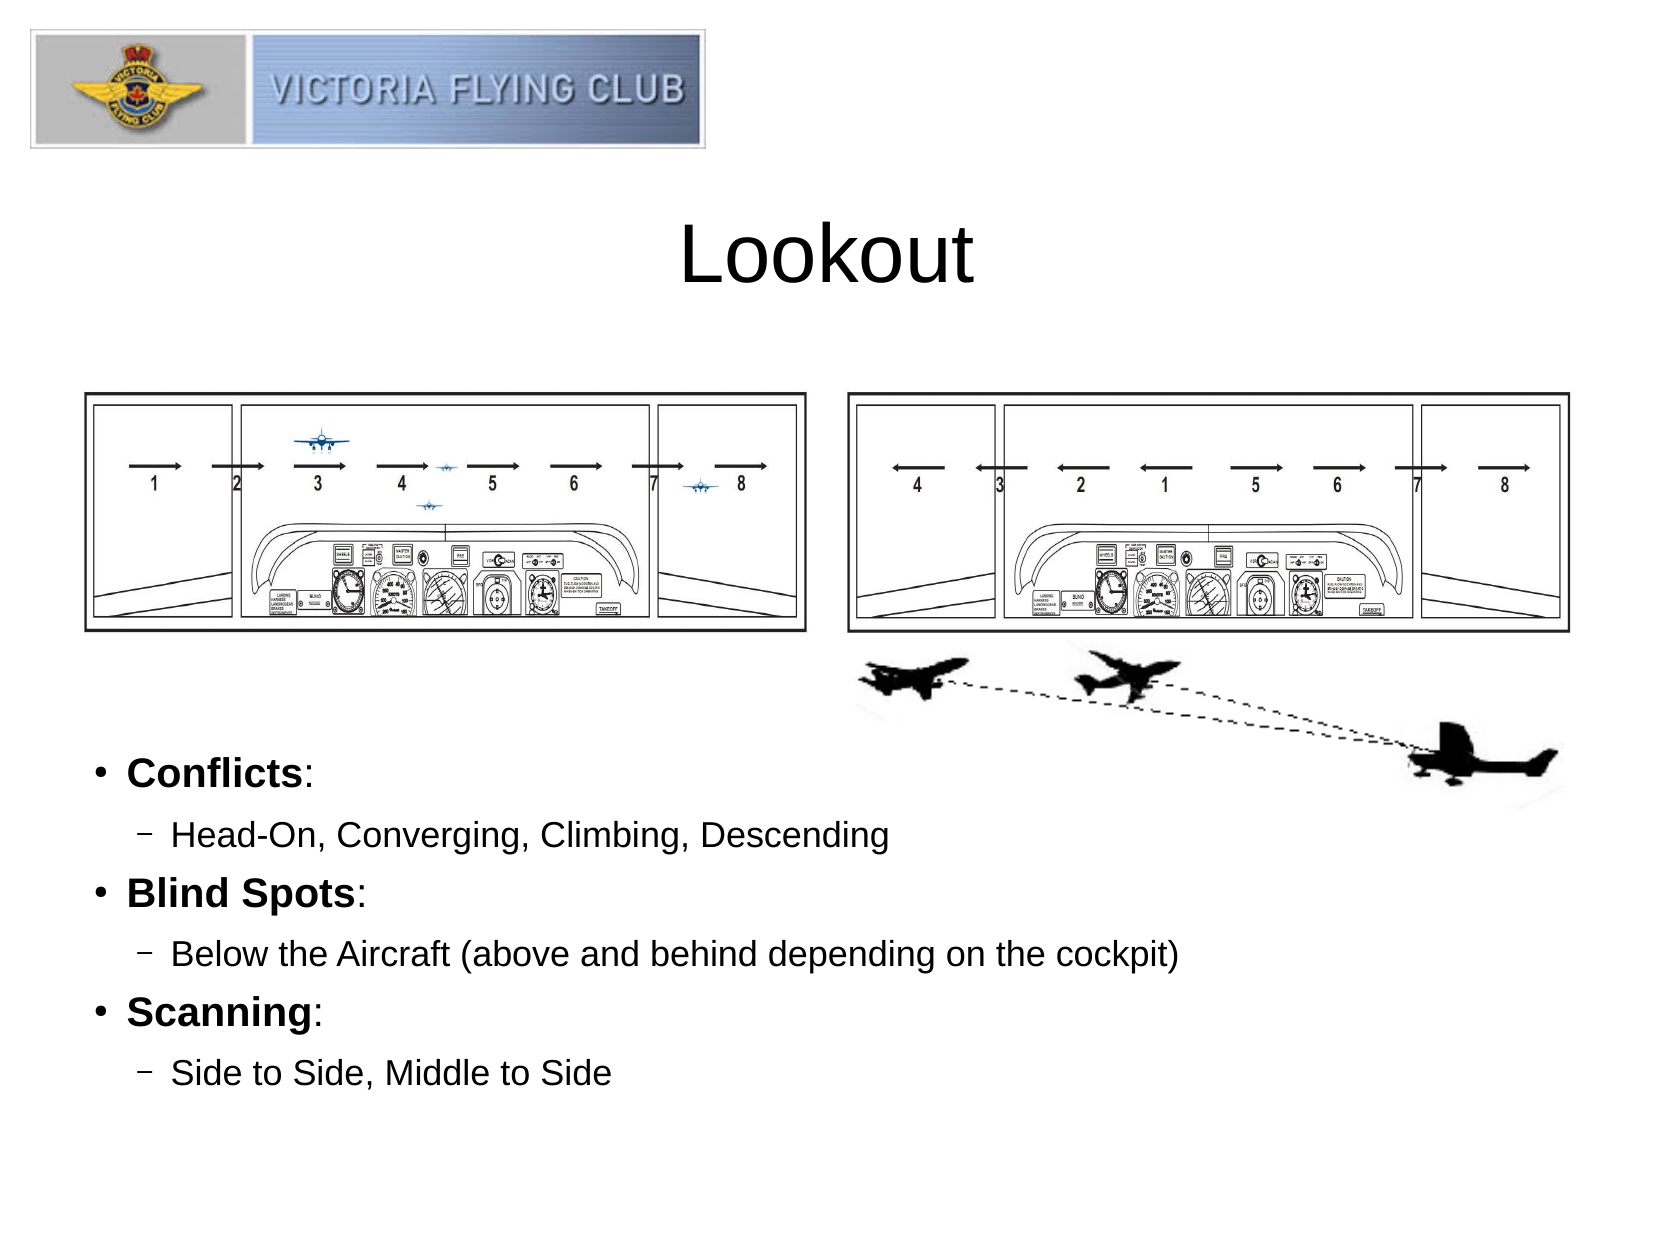

# Lookout
Conflicts:
Head-On, Converging, Climbing, Descending
Blind Spots:
Below the Aircraft (above and behind depending on the cockpit)
Scanning:
Side to Side, Middle to Side